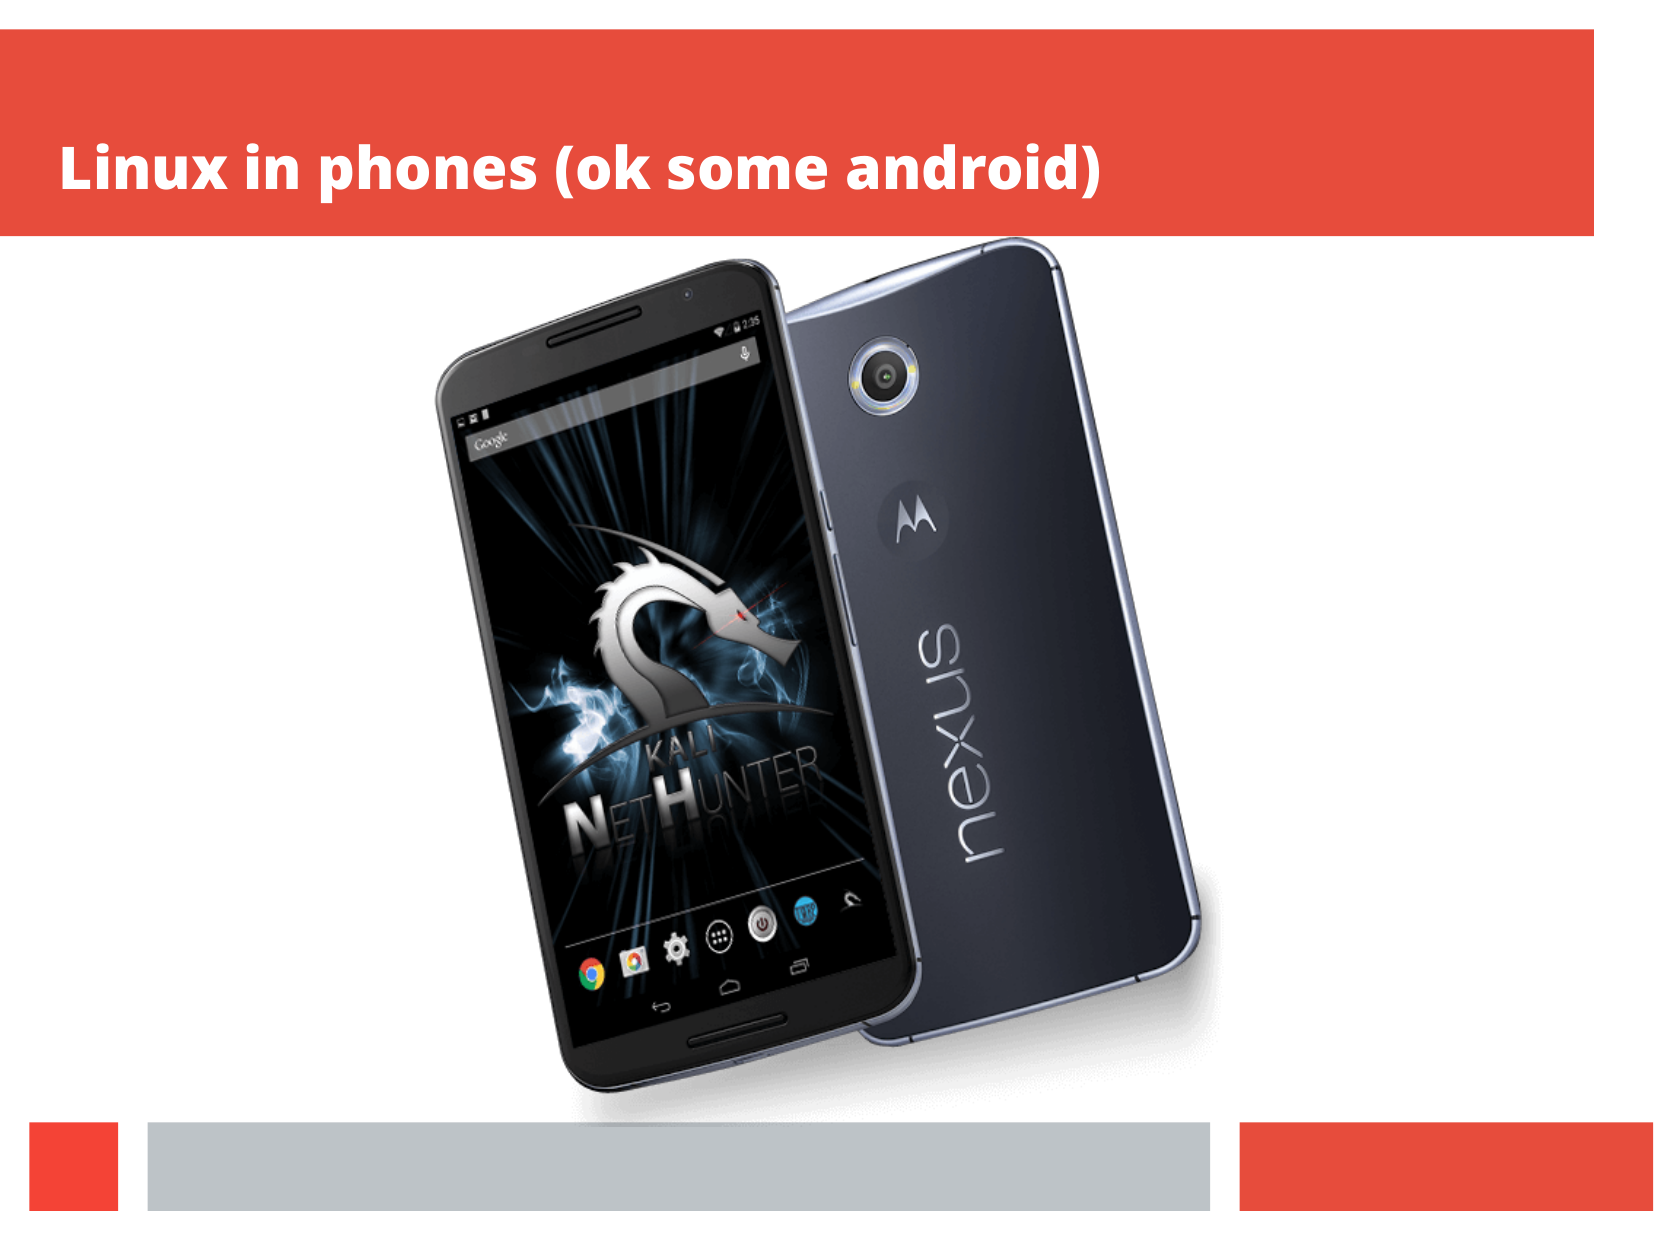

# Linux in phones (ok some android)